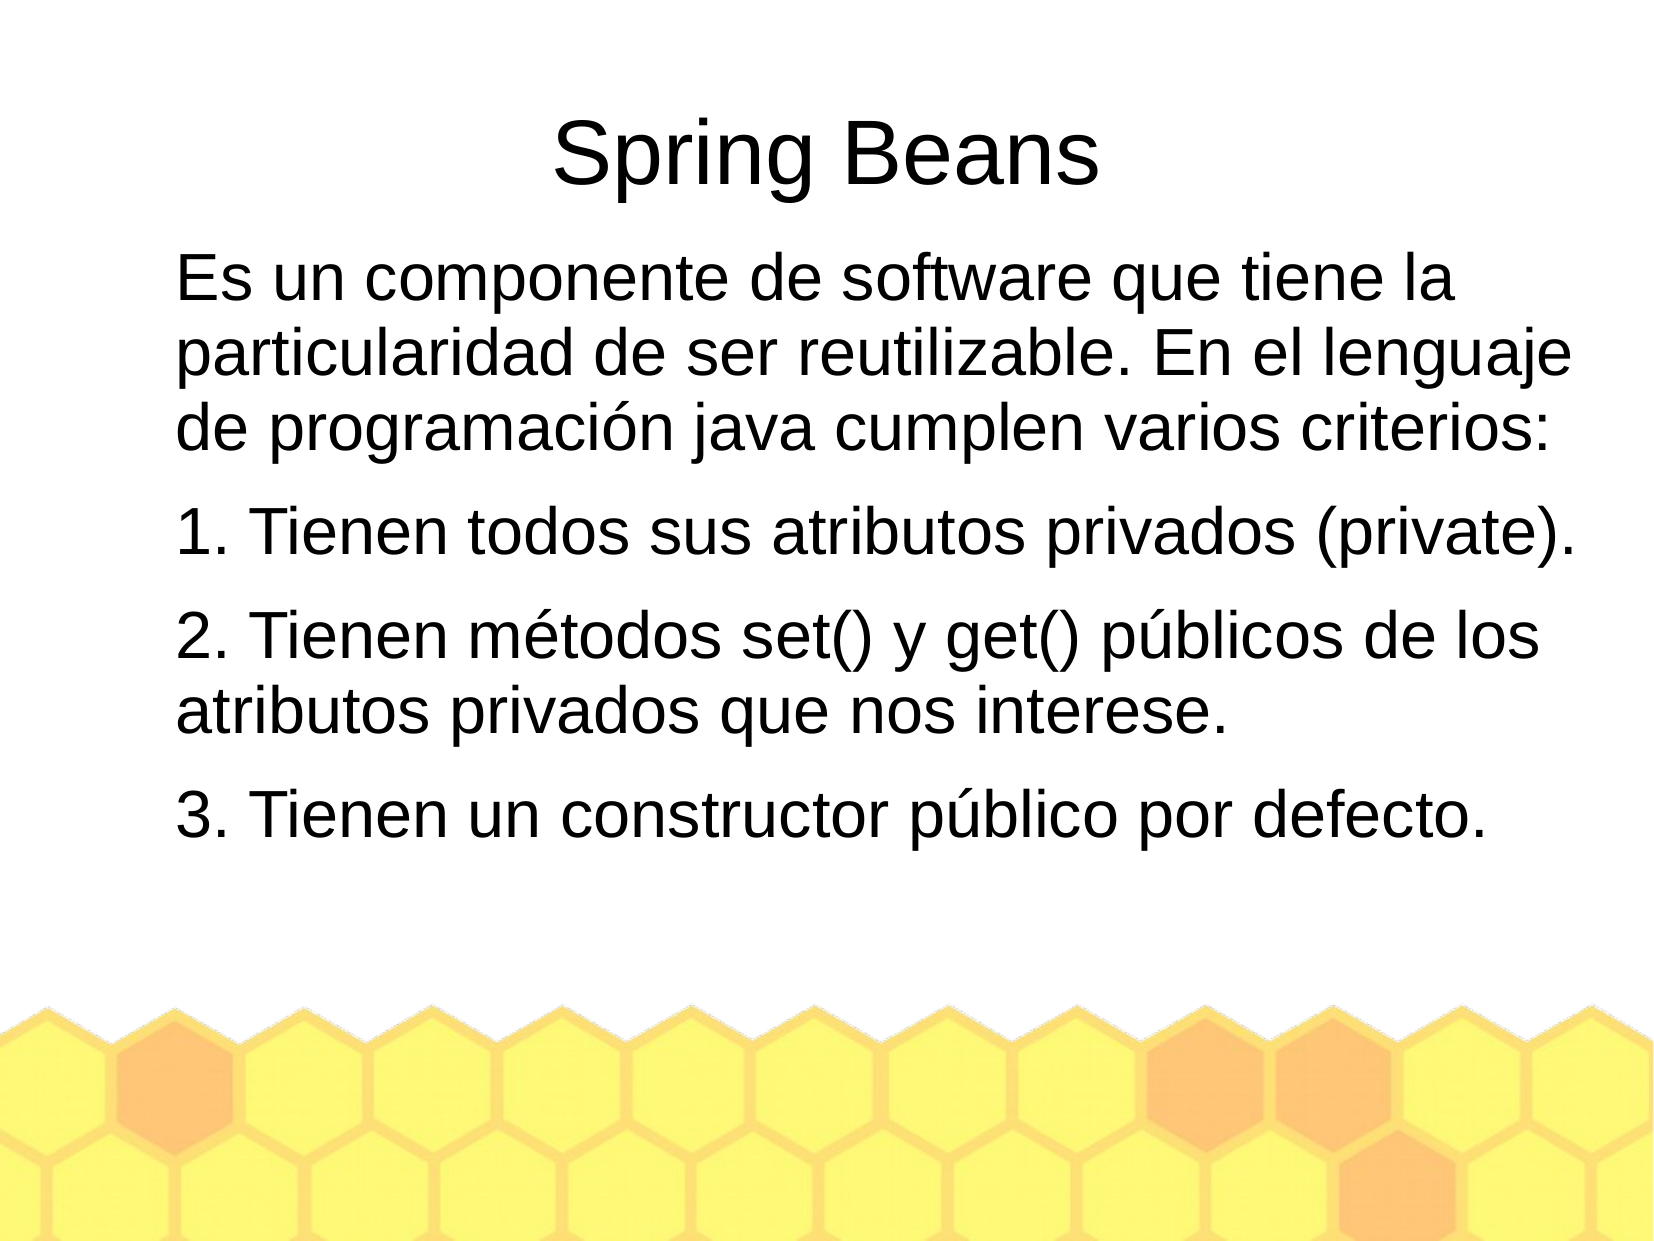

# Spring Beans
Es un componente de software que tiene la particularidad de ser reutilizable. En el lenguaje de programación java cumplen varios criterios:
1. Tienen todos sus atributos privados (private).
2. Tienen métodos set() y get() públicos de los atributos privados que nos interese.
3. Tienen un constructor público por defecto.